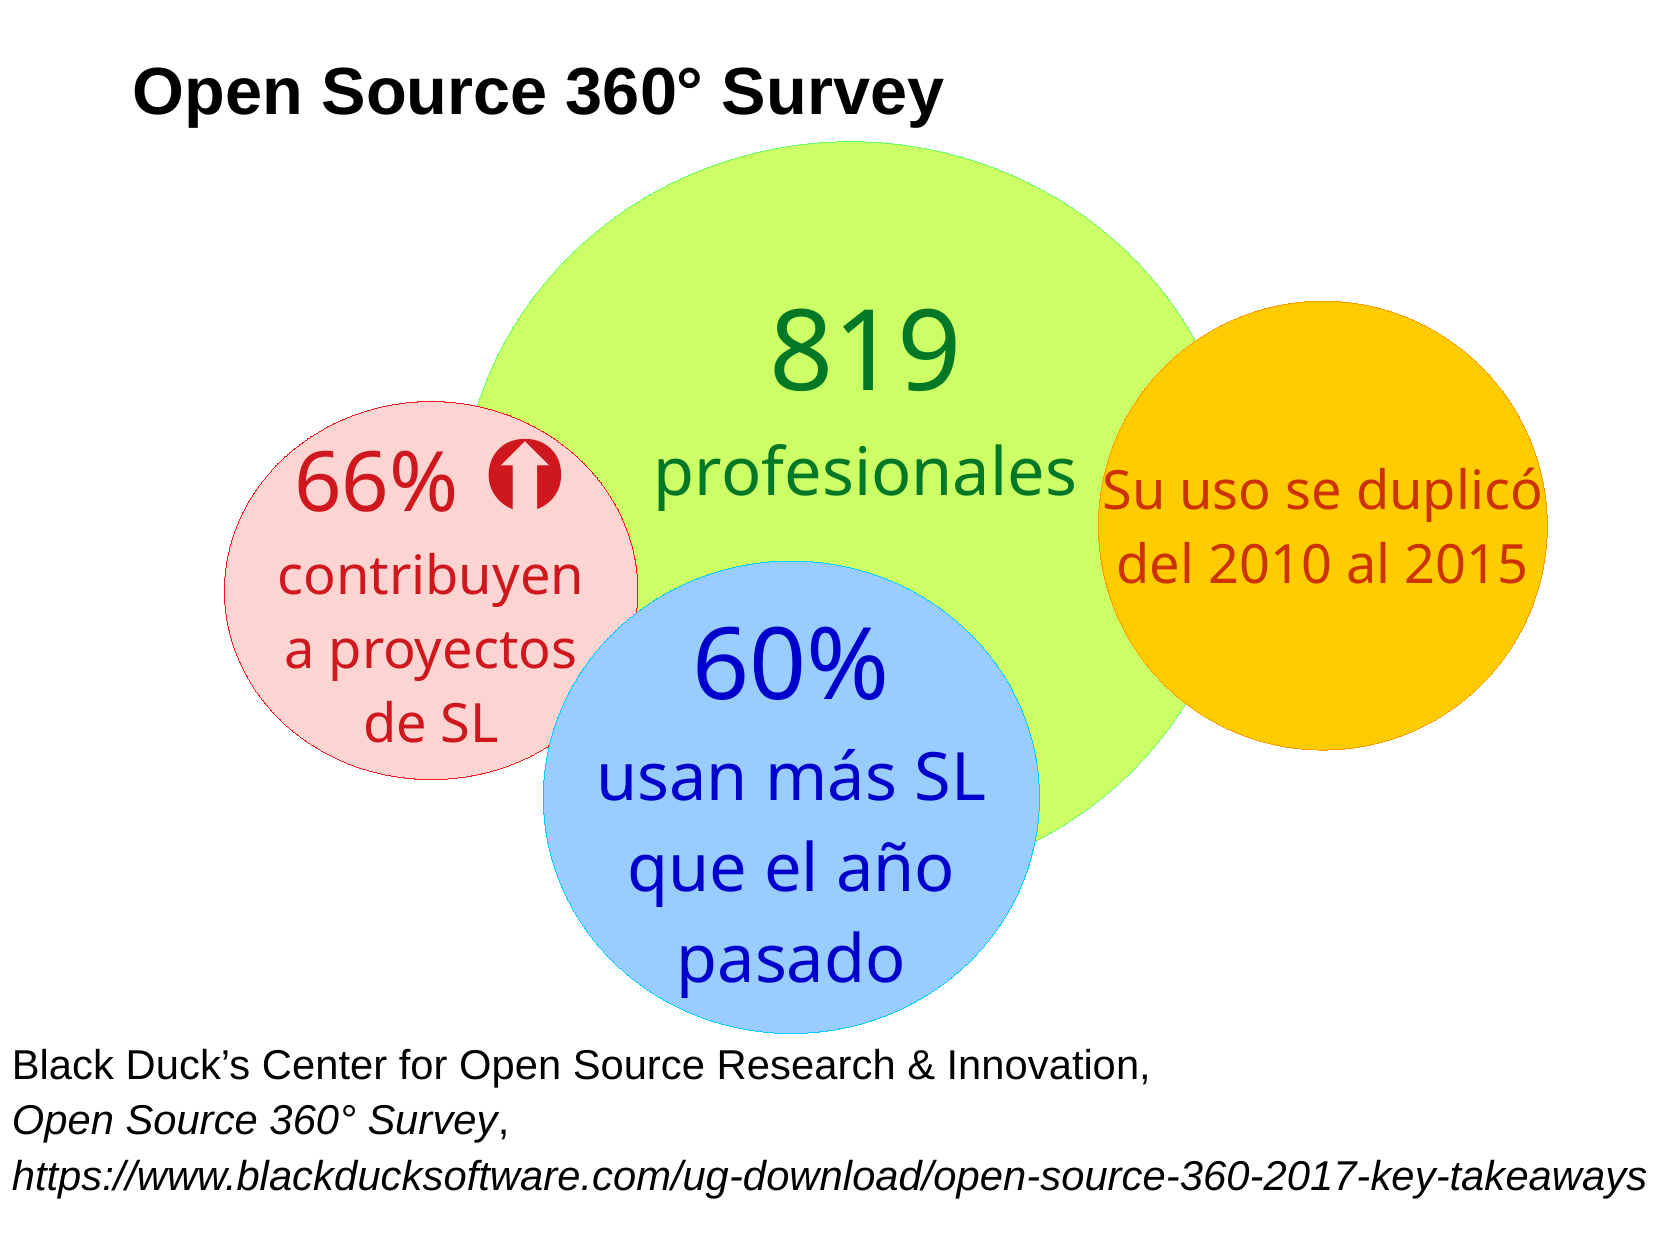

Open Source 360° Survey
819
profesionales
Su uso se duplicó
del 2010 al 2015
66% 
contribuyen
a proyectos
de SL
60%
usan más SL
que el año
pasado
Black Duck’s Center for Open Source Research & Innovation,
Open Source 360° Survey,
https://www.blackducksoftware.com/ug-download/open-source-360-2017-key-takeaways